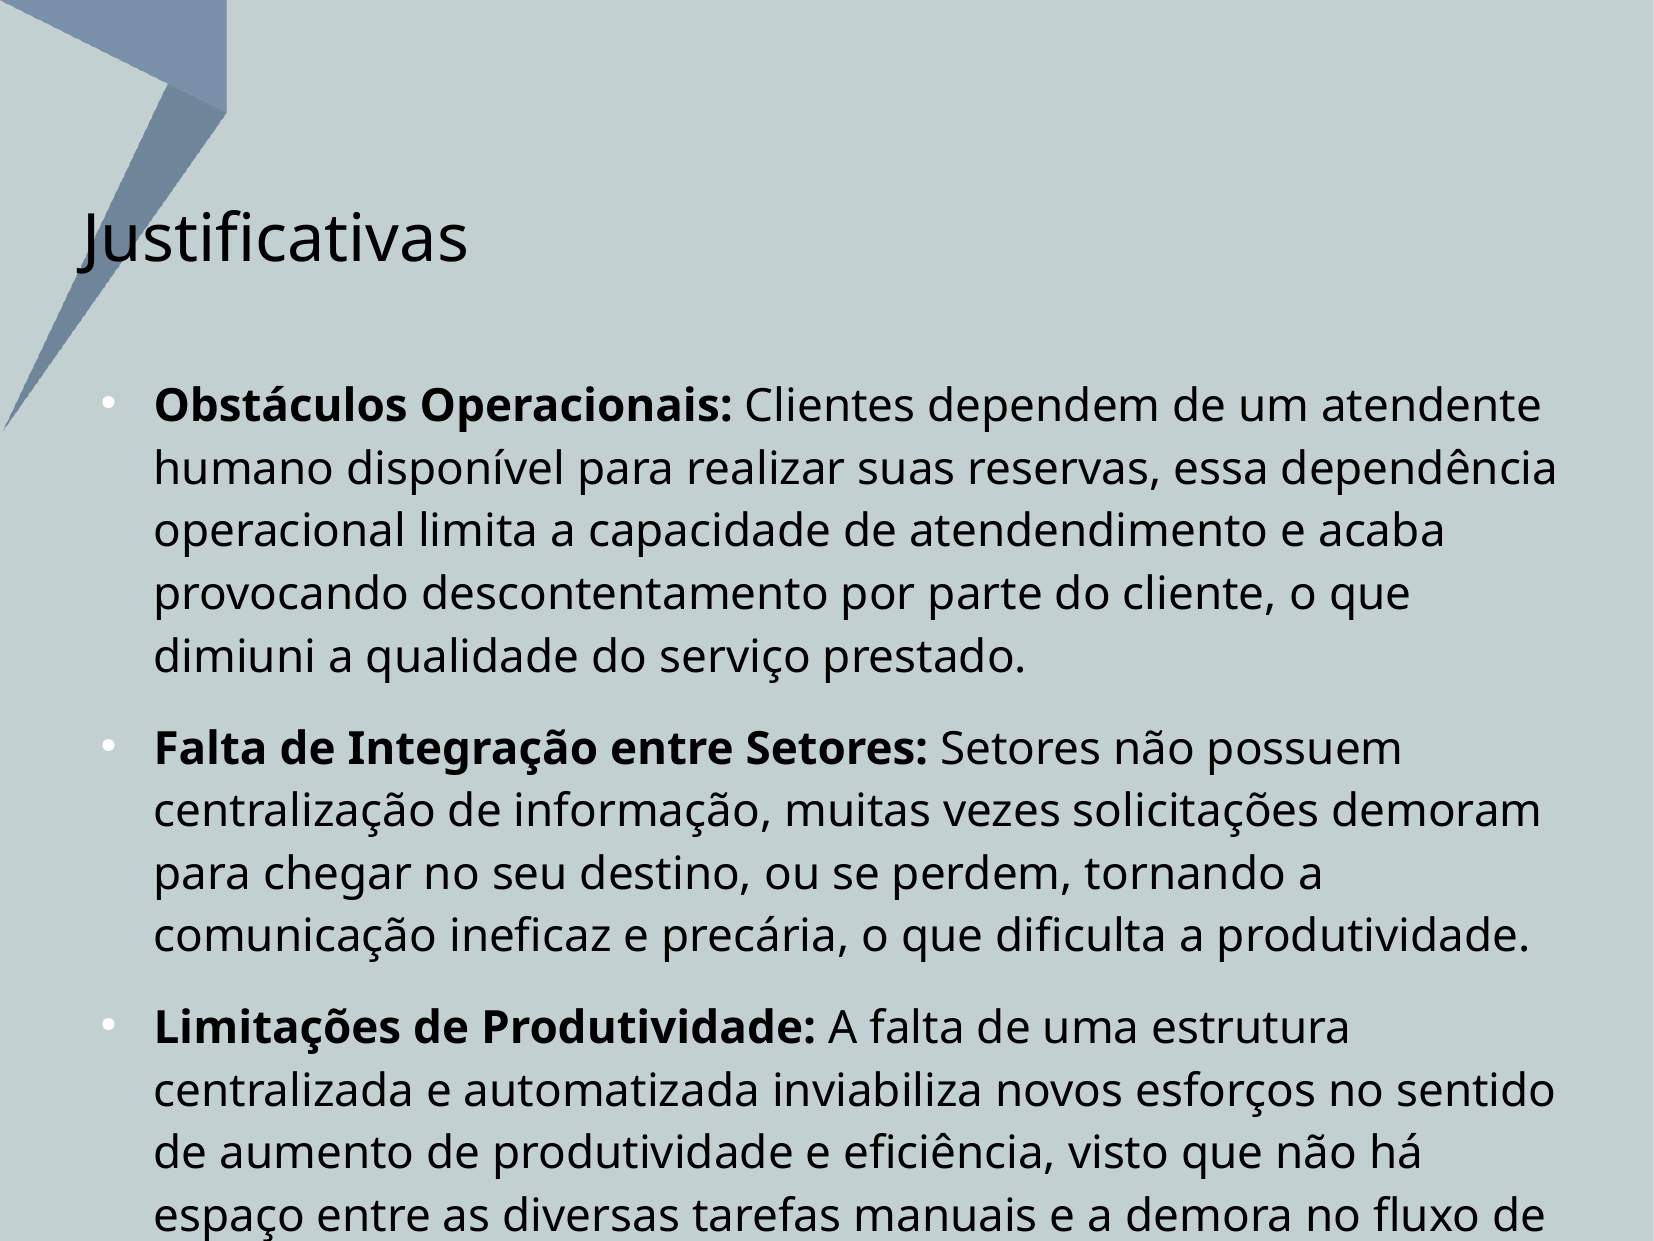

# Justificativas
Obstáculos Operacionais: Clientes dependem de um atendente humano disponível para realizar suas reservas, essa dependência operacional limita a capacidade de atendendimento e acaba provocando descontentamento por parte do cliente, o que dimiuni a qualidade do serviço prestado.
Falta de Integração entre Setores: Setores não possuem centralização de informação, muitas vezes solicitações demoram para chegar no seu destino, ou se perdem, tornando a comunicação ineficaz e precária, o que dificulta a produtividade.
Limitações de Produtividade: A falta de uma estrutura centralizada e automatizada inviabiliza novos esforços no sentido de aumento de produtividade e eficiência, visto que não há espaço entre as diversas tarefas manuais e a demora no fluxo de informações.